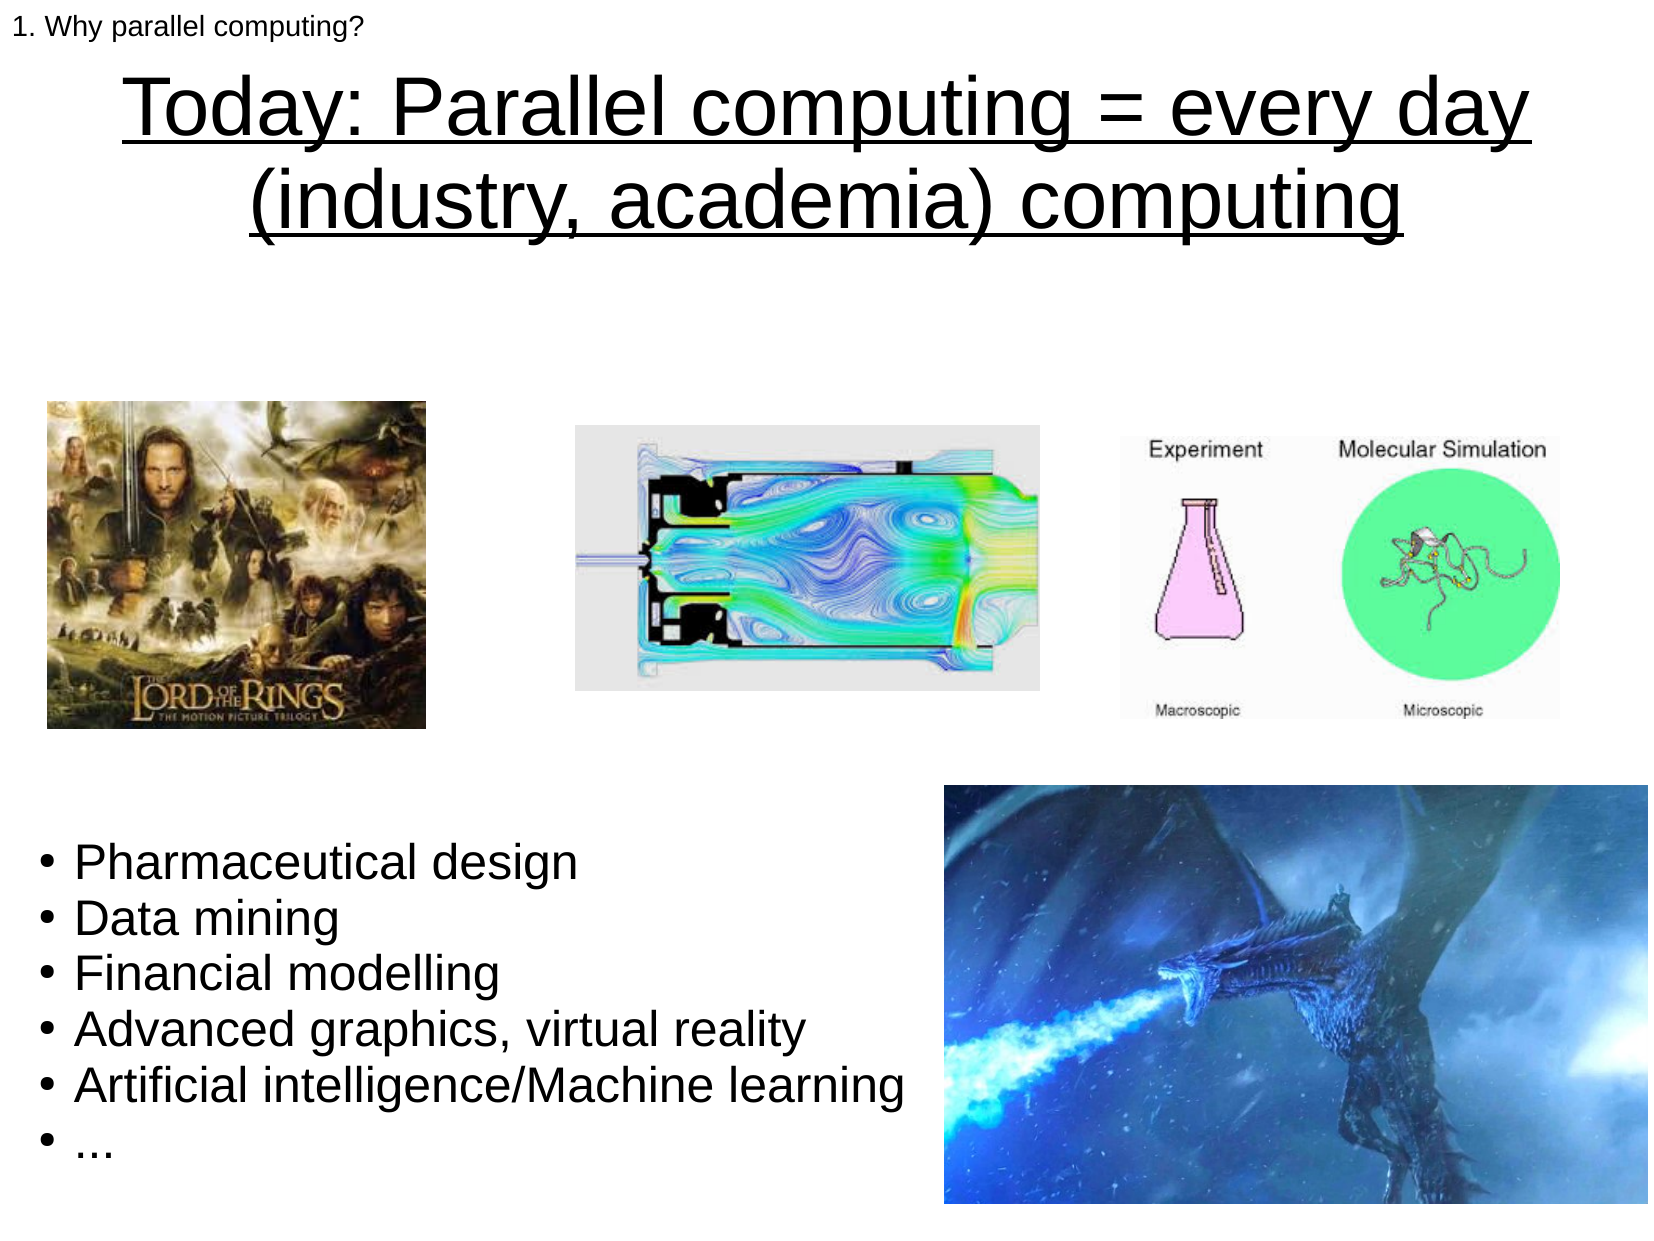

1. Why parallel computing?
# Today: Parallel computing = every day (industry, academia) computing
Pharmaceutical design
Data mining
Financial modelling
Advanced graphics, virtual reality
Artificial intelligence/Machine learning
...